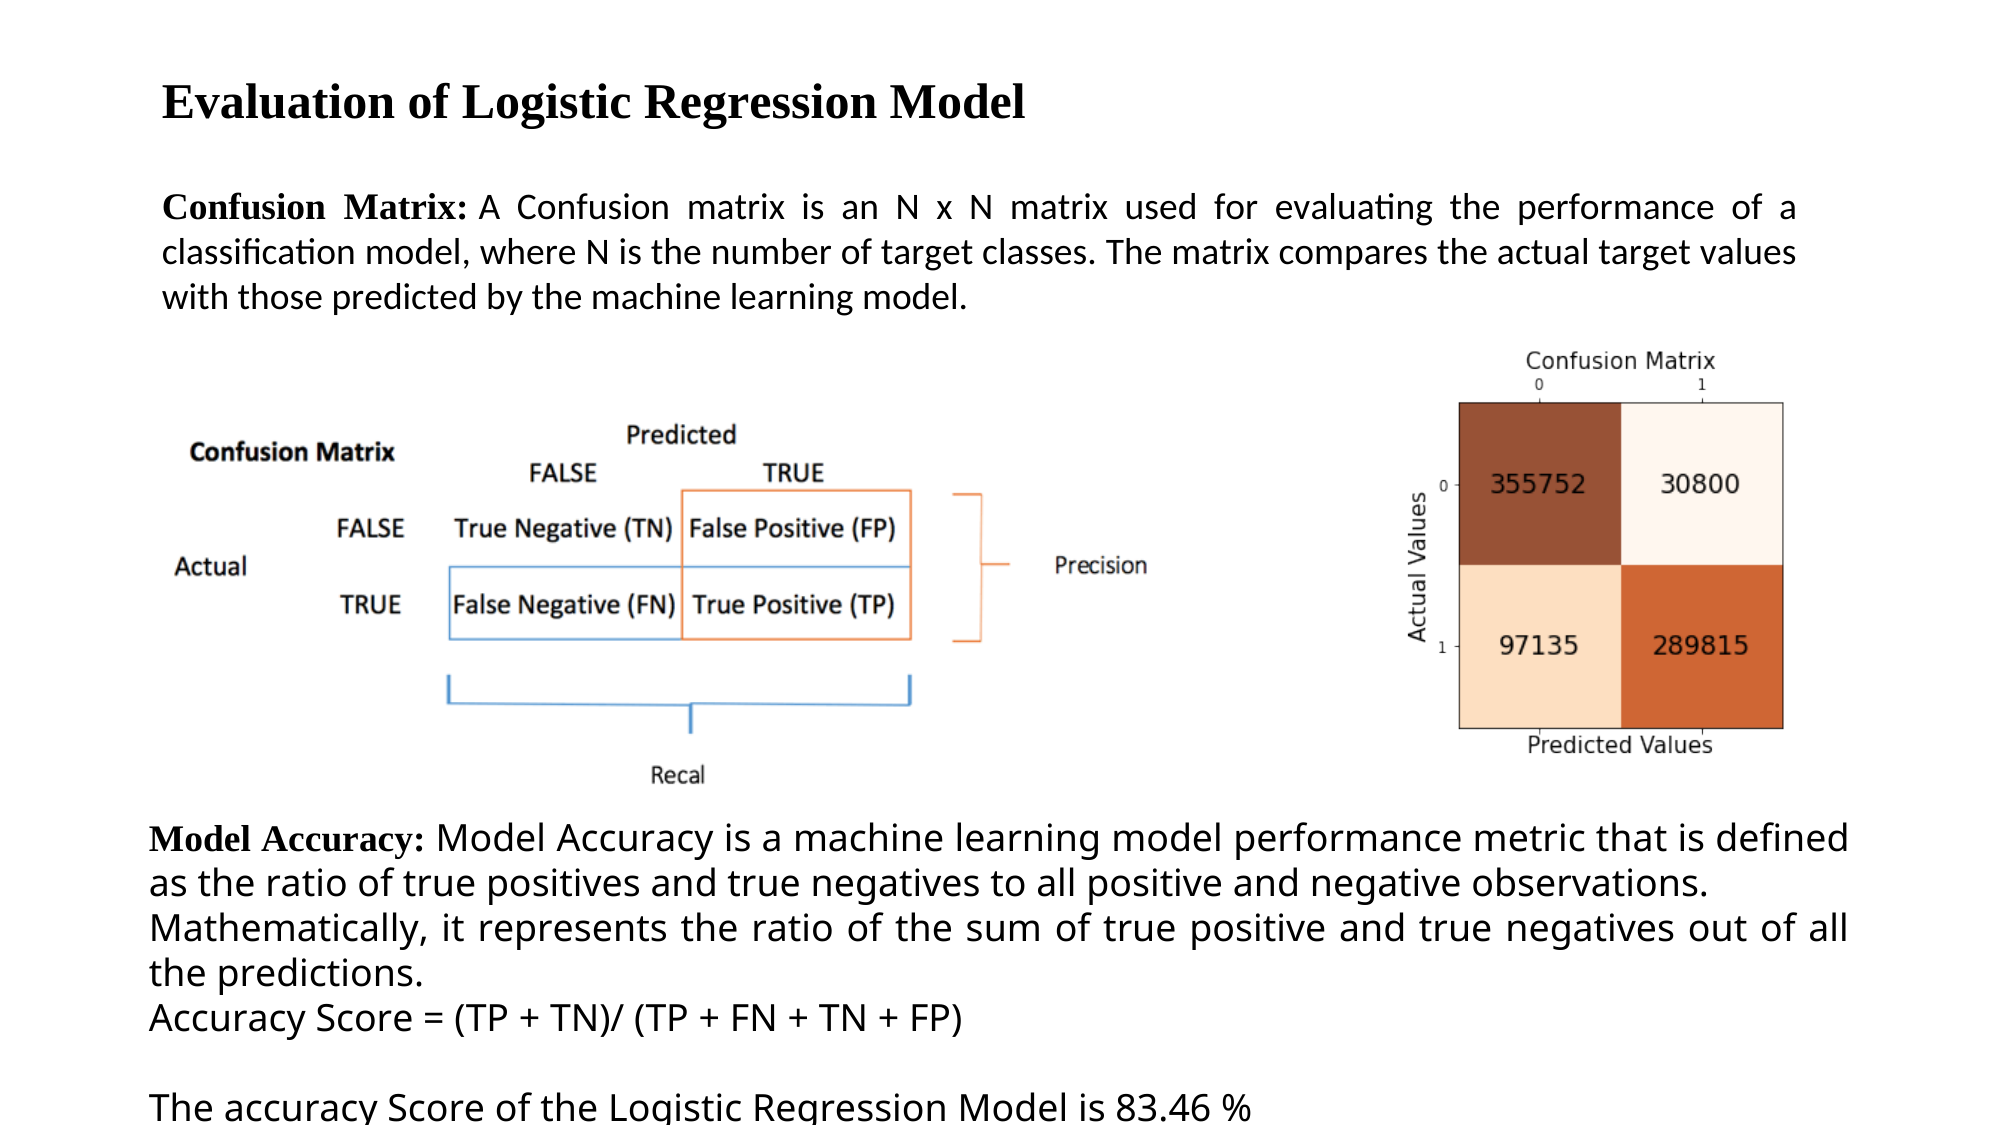

Evaluation of Logistic Regression Model
Confusion Matrix: A Confusion matrix is an N x N matrix used for evaluating the performance of a classification model, where N is the number of target classes. The matrix compares the actual target values with those predicted by the machine learning model.
Model Accuracy: Model Accuracy is a machine learning model performance metric that is defined as the ratio of true positives and true negatives to all positive and negative observations.
Mathematically, it represents the ratio of the sum of true positive and true negatives out of all the predictions.
Accuracy Score = (TP + TN)/ (TP + FN + TN + FP)
The accuracy Score of the Logistic Regression Model is 83.46 %